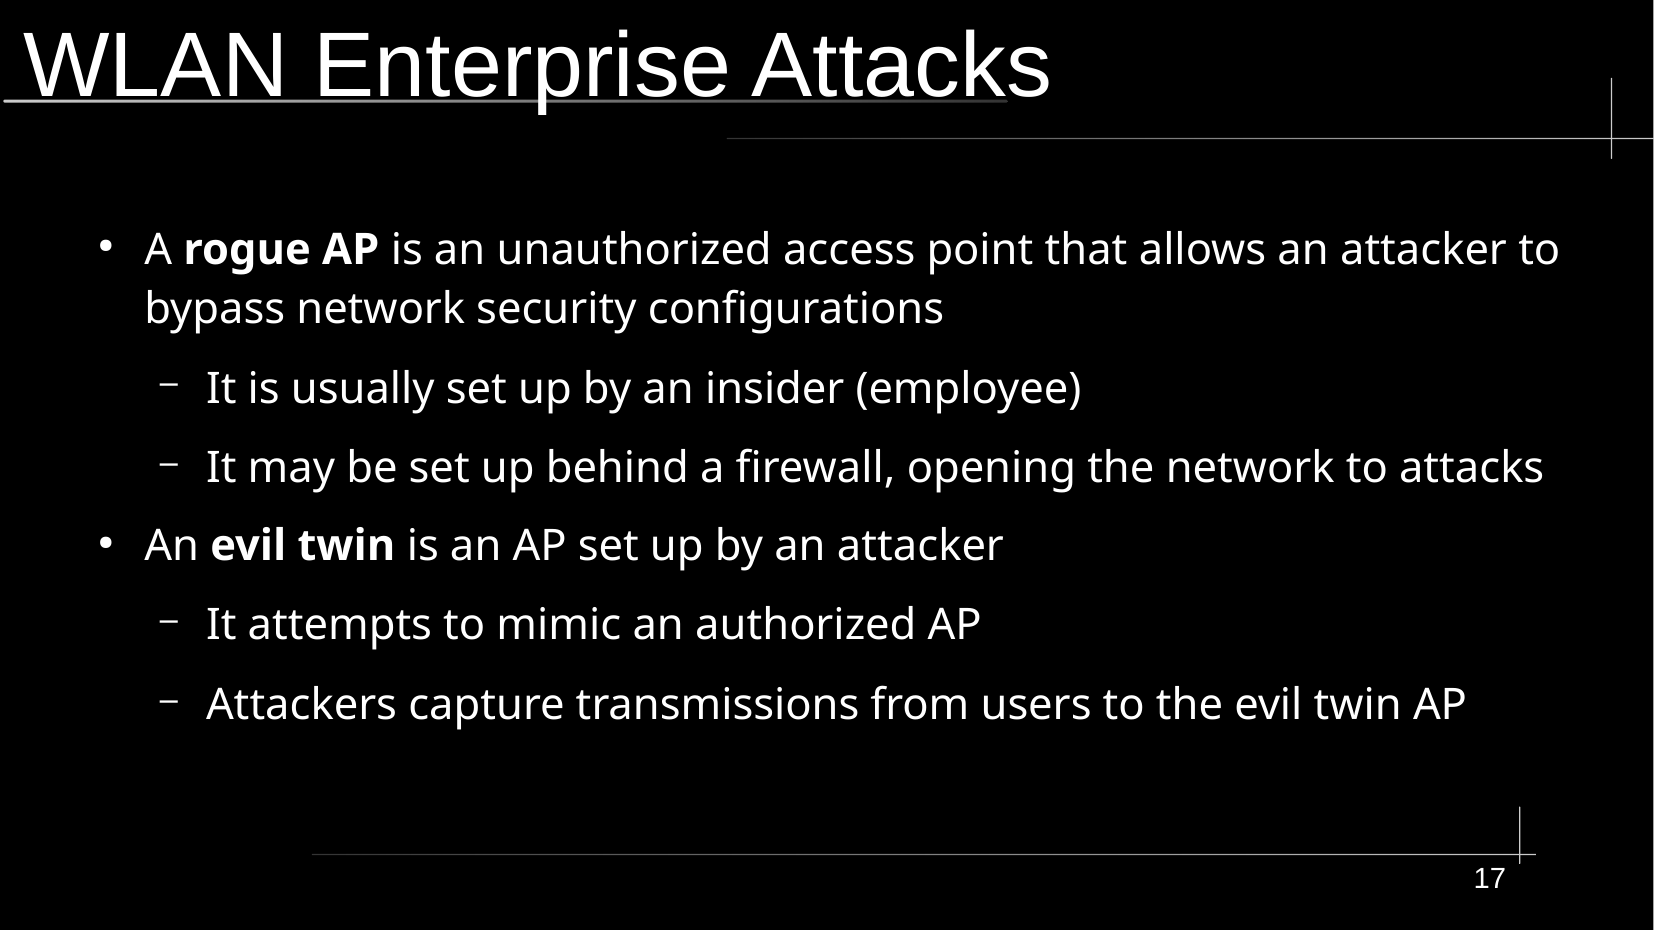

# WLAN Enterprise Attacks
A rogue AP is an unauthorized access point that allows an attacker to bypass network security configurations
It is usually set up by an insider (employee)
It may be set up behind a firewall, opening the network to attacks
An evil twin is an AP set up by an attacker
It attempts to mimic an authorized AP
Attackers capture transmissions from users to the evil twin AP
17